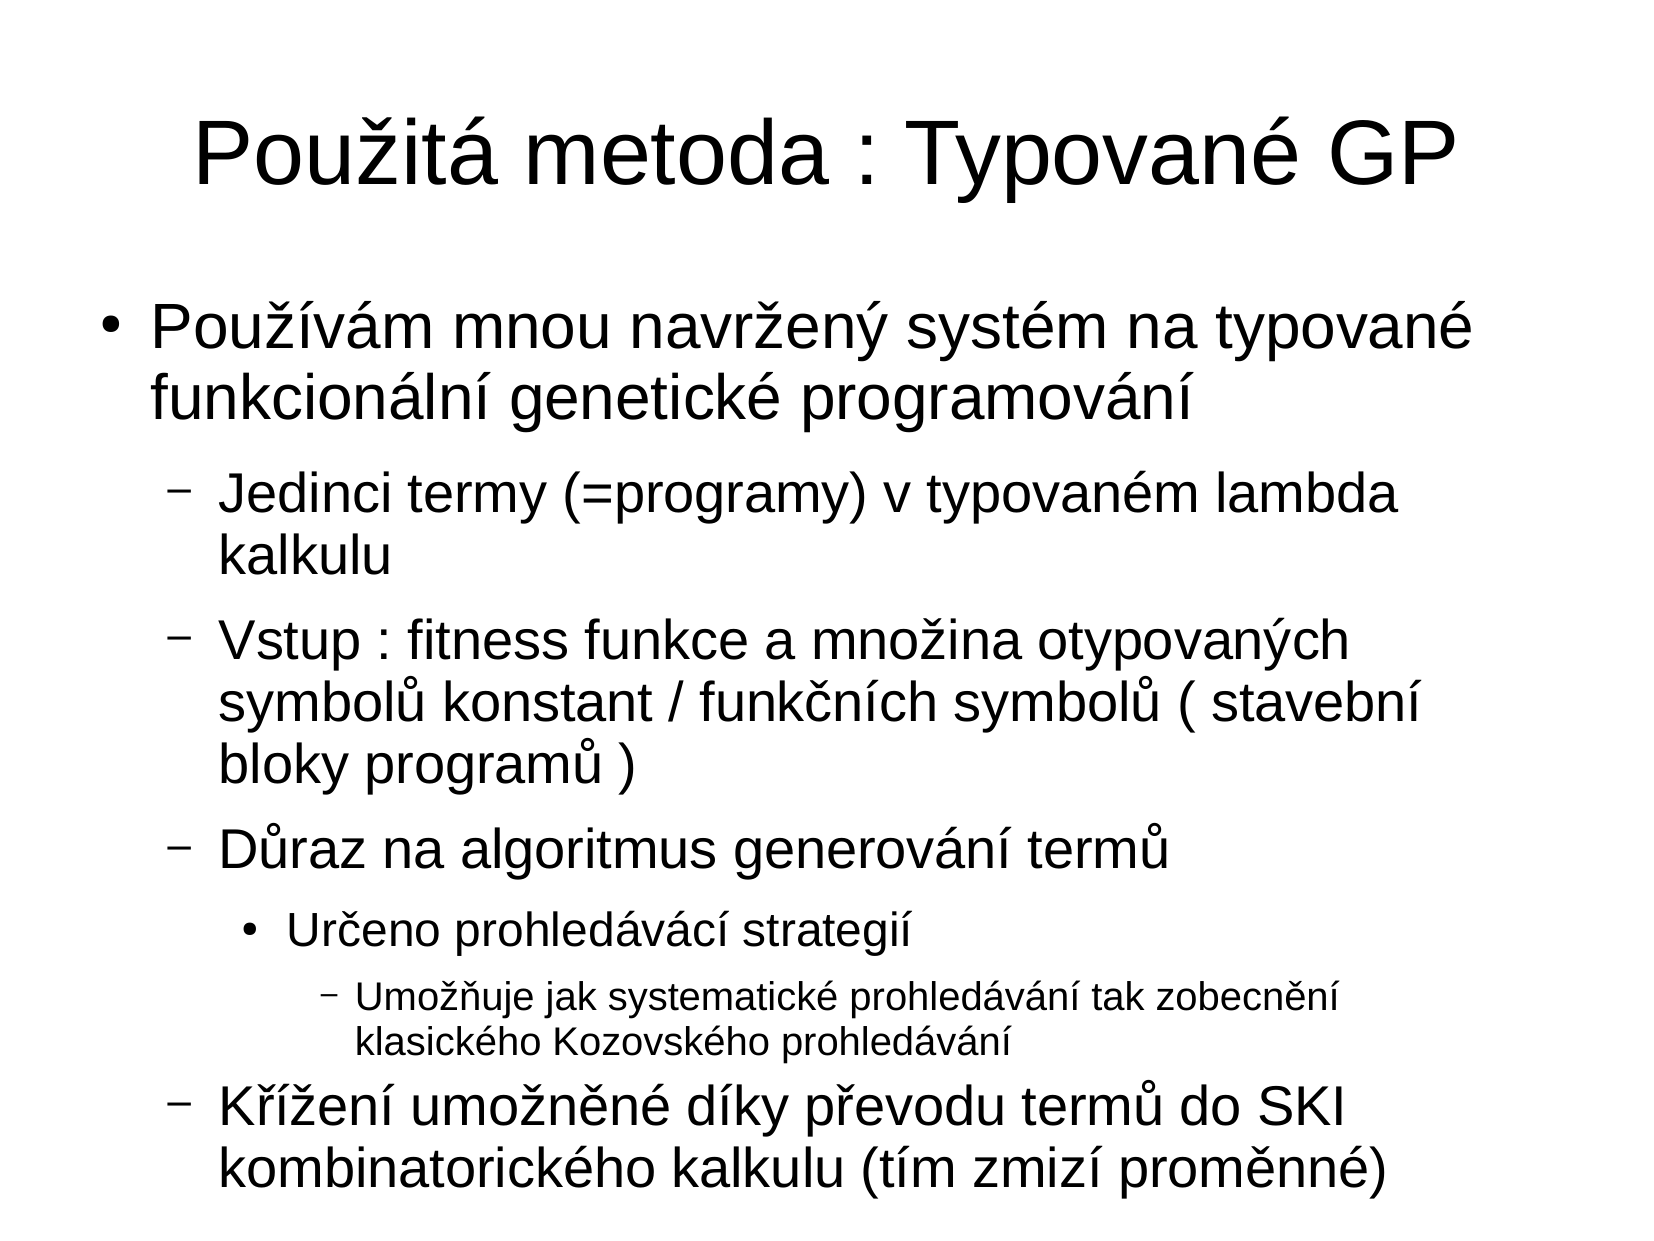

# Použitá metoda : Typované GP
Používám mnou navržený systém na typované funkcionální genetické programování
Jedinci termy (=programy) v typovaném lambda kalkulu
Vstup : fitness funkce a množina otypovaných symbolů konstant / funkčních symbolů ( stavební bloky programů )
Důraz na algoritmus generování termů
Určeno prohledávácí strategií
Umožňuje jak systematické prohledávání tak zobecnění klasického Kozovského prohledávání
Křížení umožněné díky převodu termů do SKI kombinatorického kalkulu (tím zmizí proměnné)